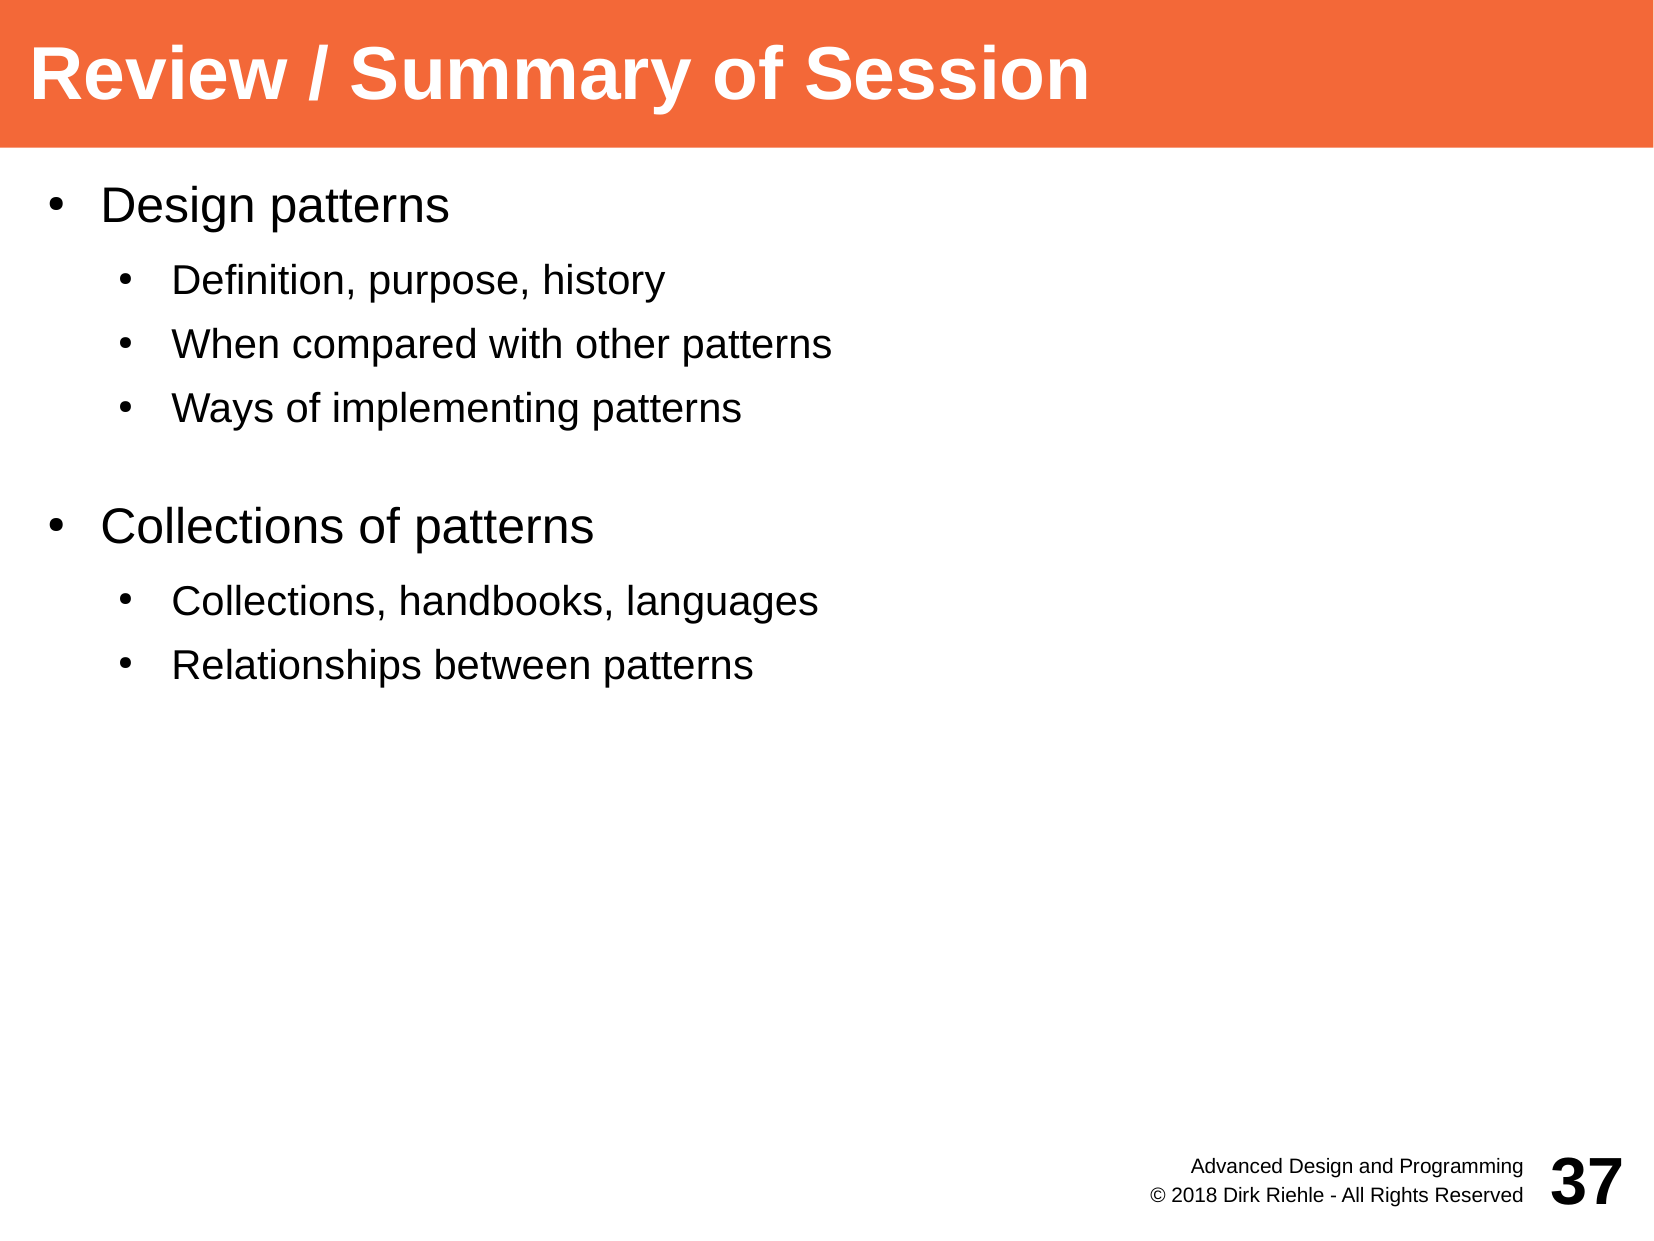

# Review / Summary of Session
Design patterns
Definition, purpose, history
When compared with other patterns
Ways of implementing patterns
Collections of patterns
Collections, handbooks, languages
Relationships between patterns
Advanced Design and Programming
37
© 2018 Dirk Riehle - All Rights Reserved